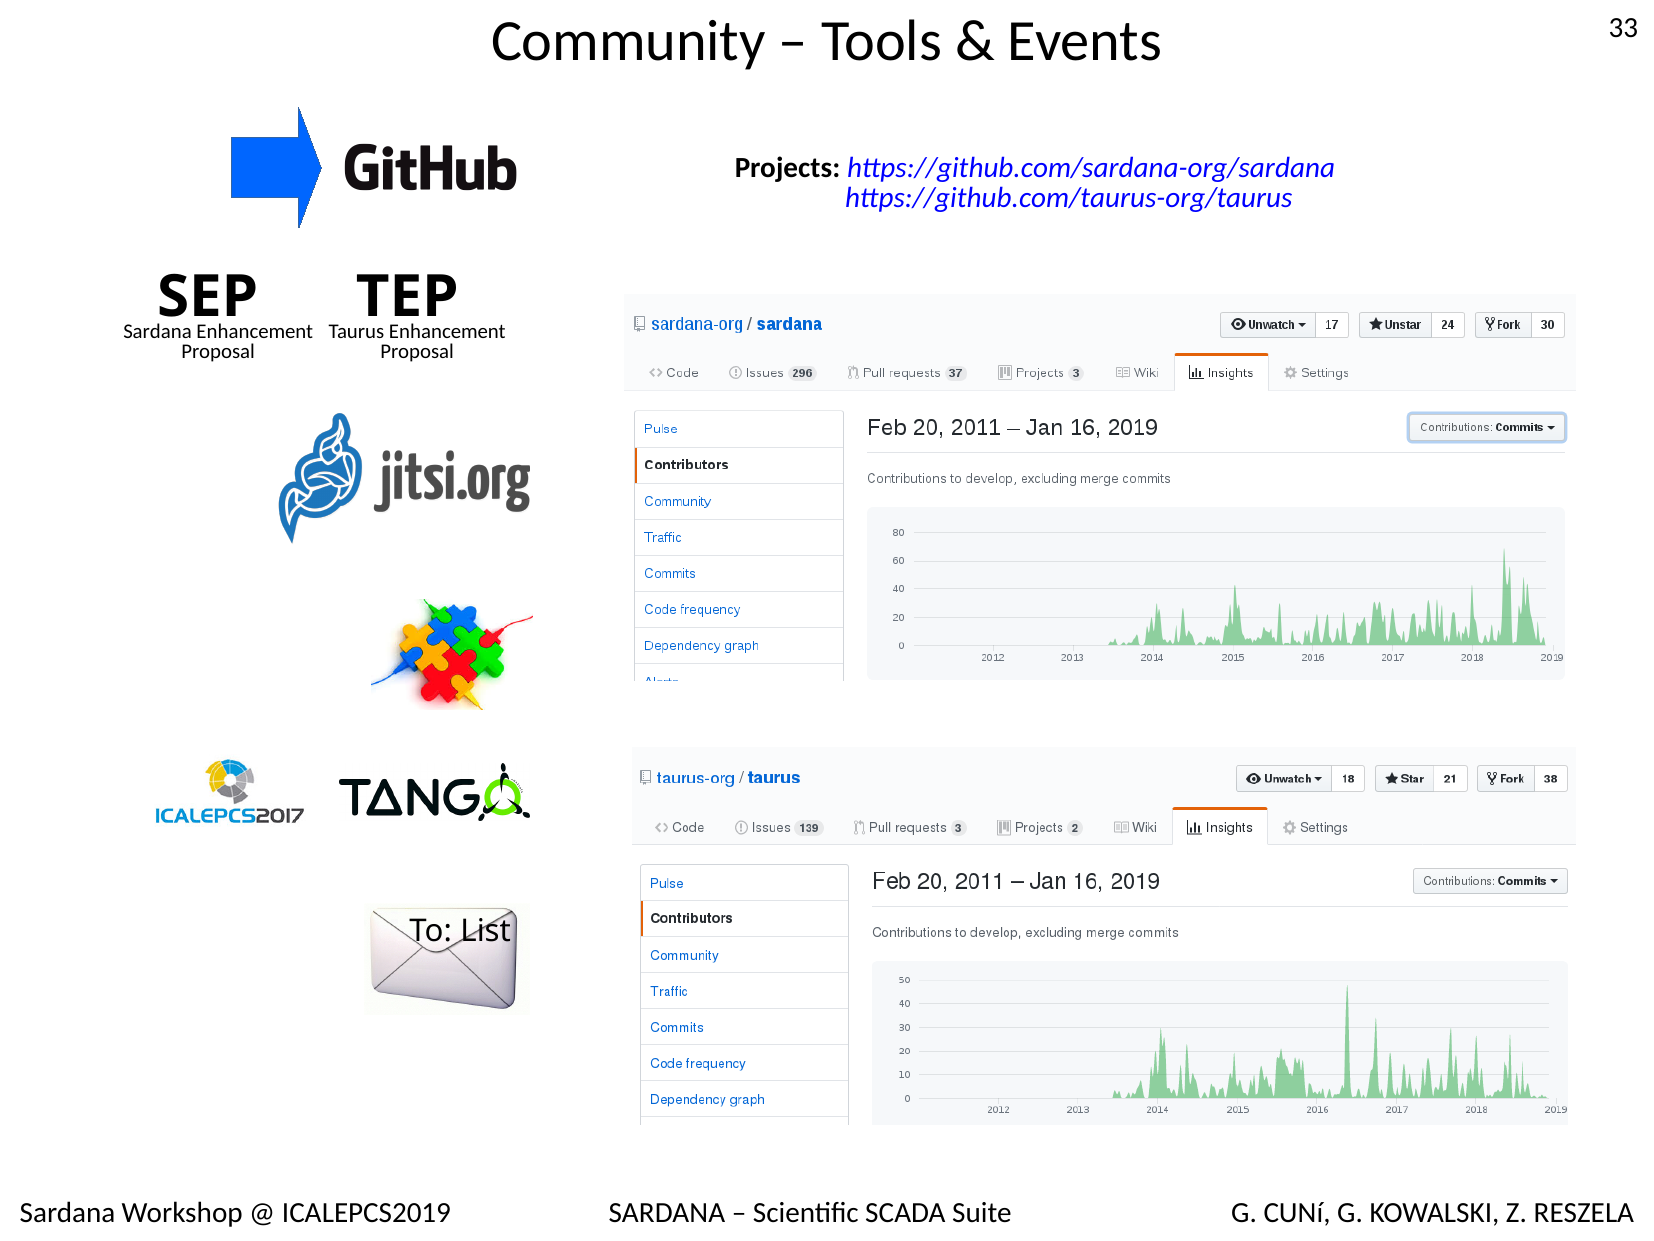

# Community – Tools & Events
33
Projects: https://github.com/sardana-org/sardana
 https://github.com/taurus-org/taurus
SEP
TEP
Sardana Enhancement
Proposal
Taurus Enhancement
Proposal
To: List